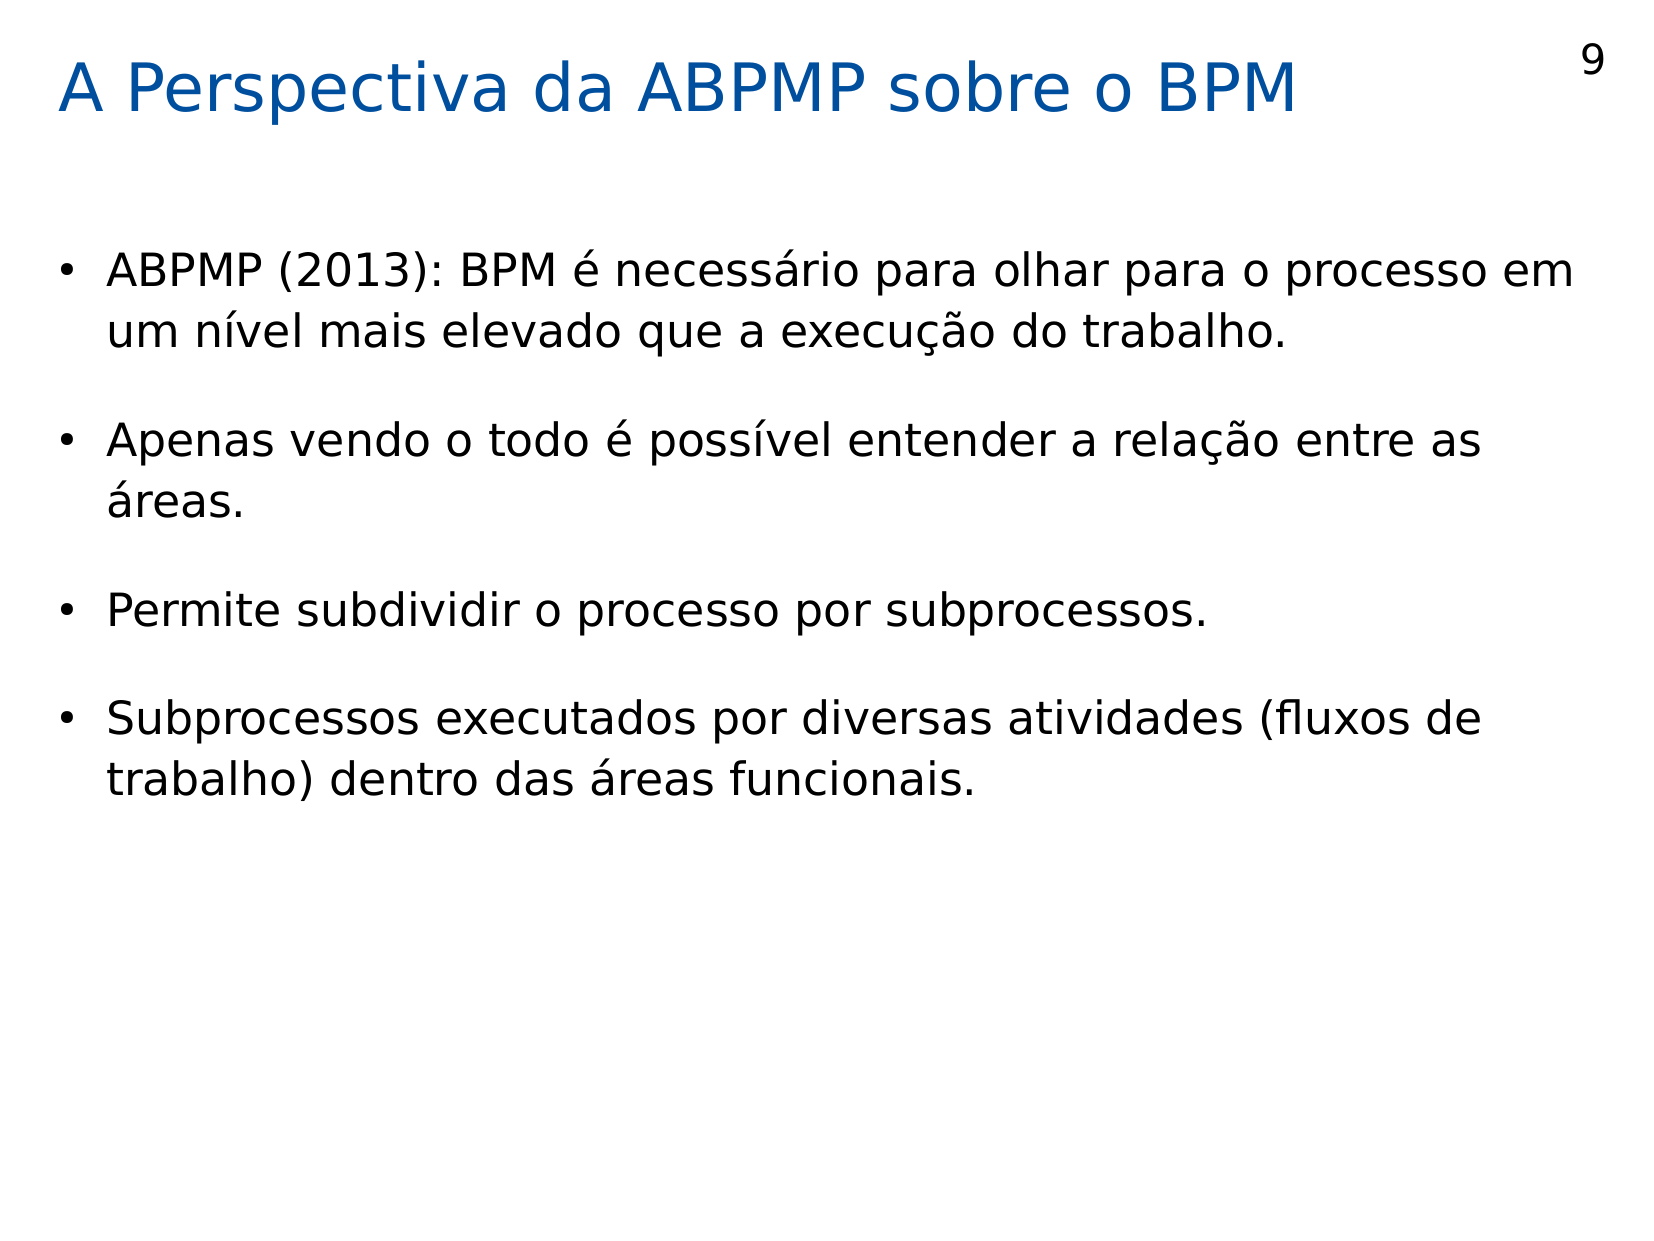

# A Perspectiva da ABPMP sobre o BPM
9
ABPMP (2013): BPM é necessário para olhar para o processo em um nível mais elevado que a execução do trabalho.
Apenas vendo o todo é possível entender a relação entre as áreas.
Permite subdividir o processo por subprocessos.
Subprocessos executados por diversas atividades (fluxos de trabalho) dentro das áreas funcionais.